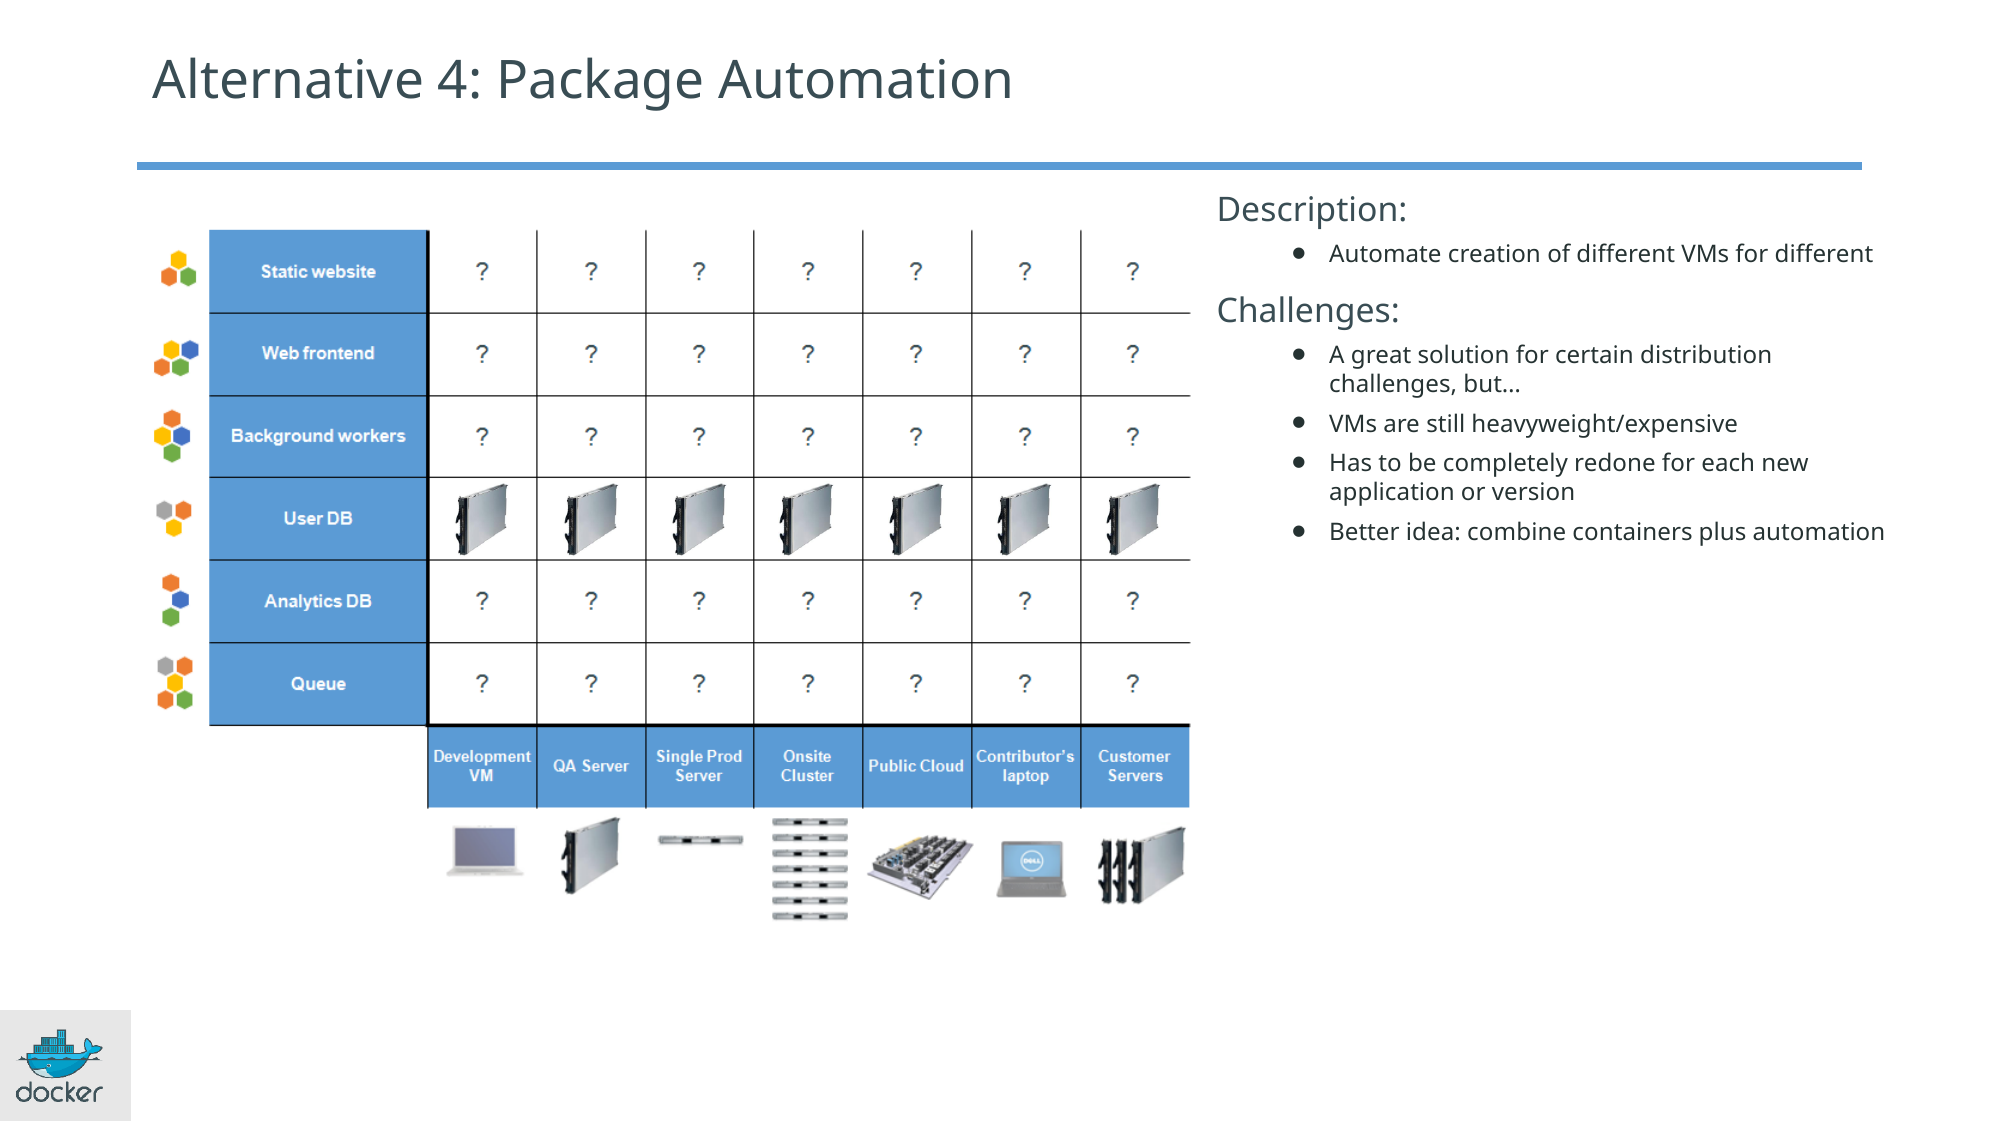

# Alternative 4: Package Automation
Description:
Automate creation of different VMs for different
Challenges:
A great solution for certain distribution challenges, but…
VMs are still heavyweight/expensive
Has to be completely redone for each new application or version
Better idea: combine containers plus automation